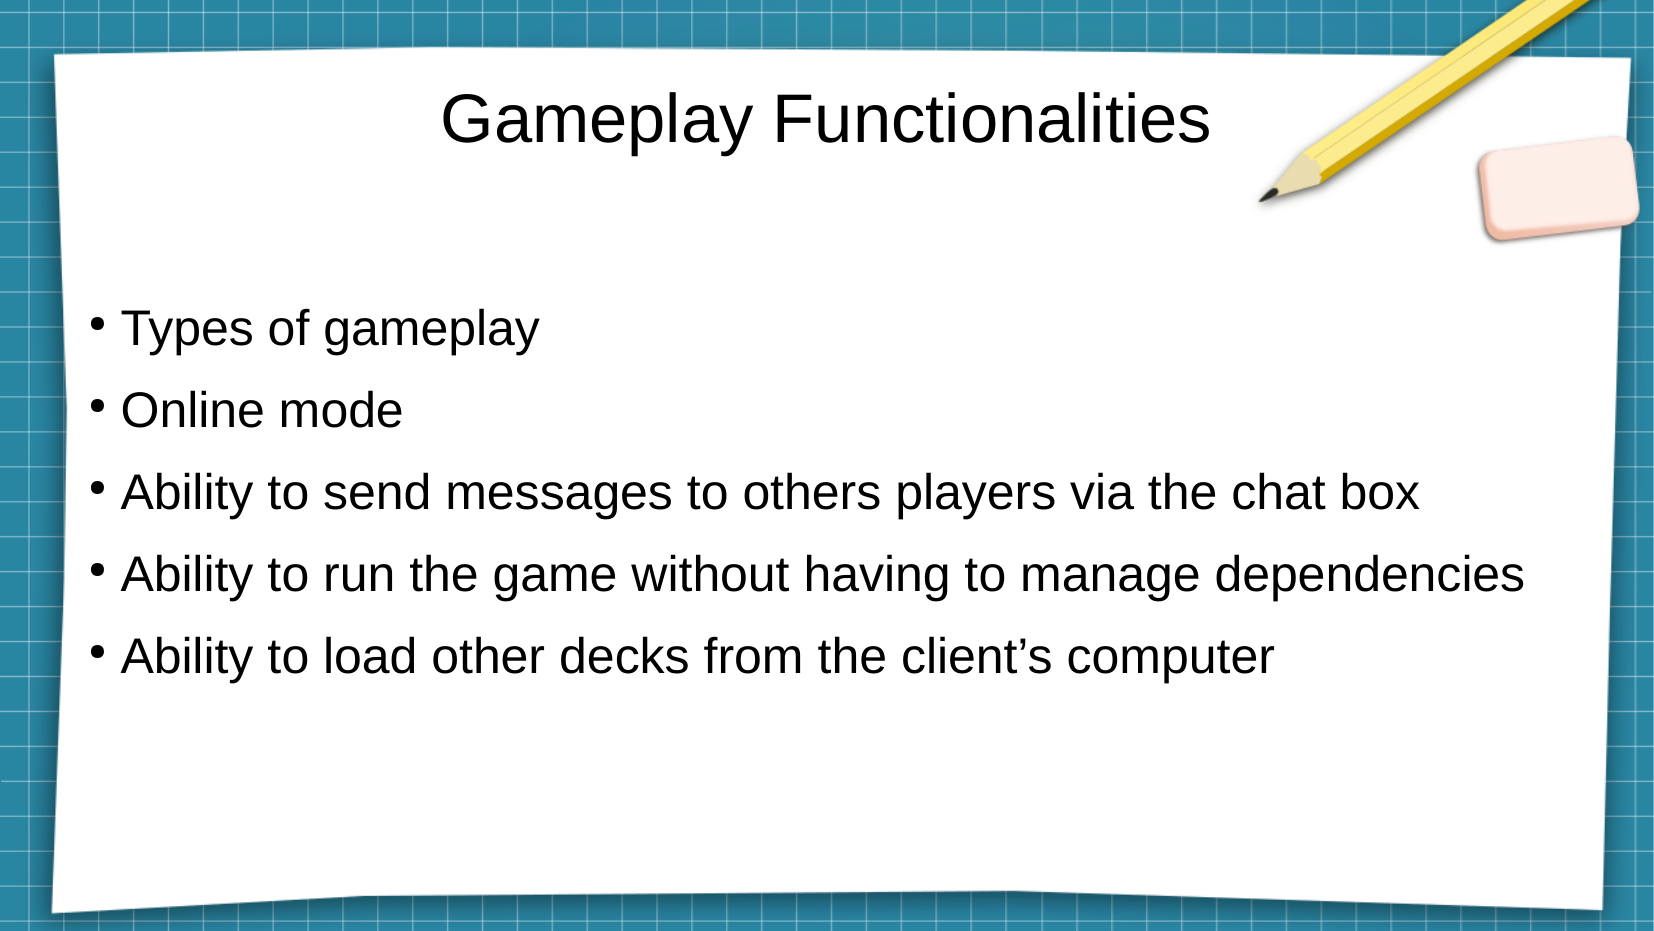

# Gameplay Functionalities
 Types of gameplay
 Online mode
 Ability to send messages to others players via the chat box
 Ability to run the game without having to manage dependencies
 Ability to load other decks from the client’s computer